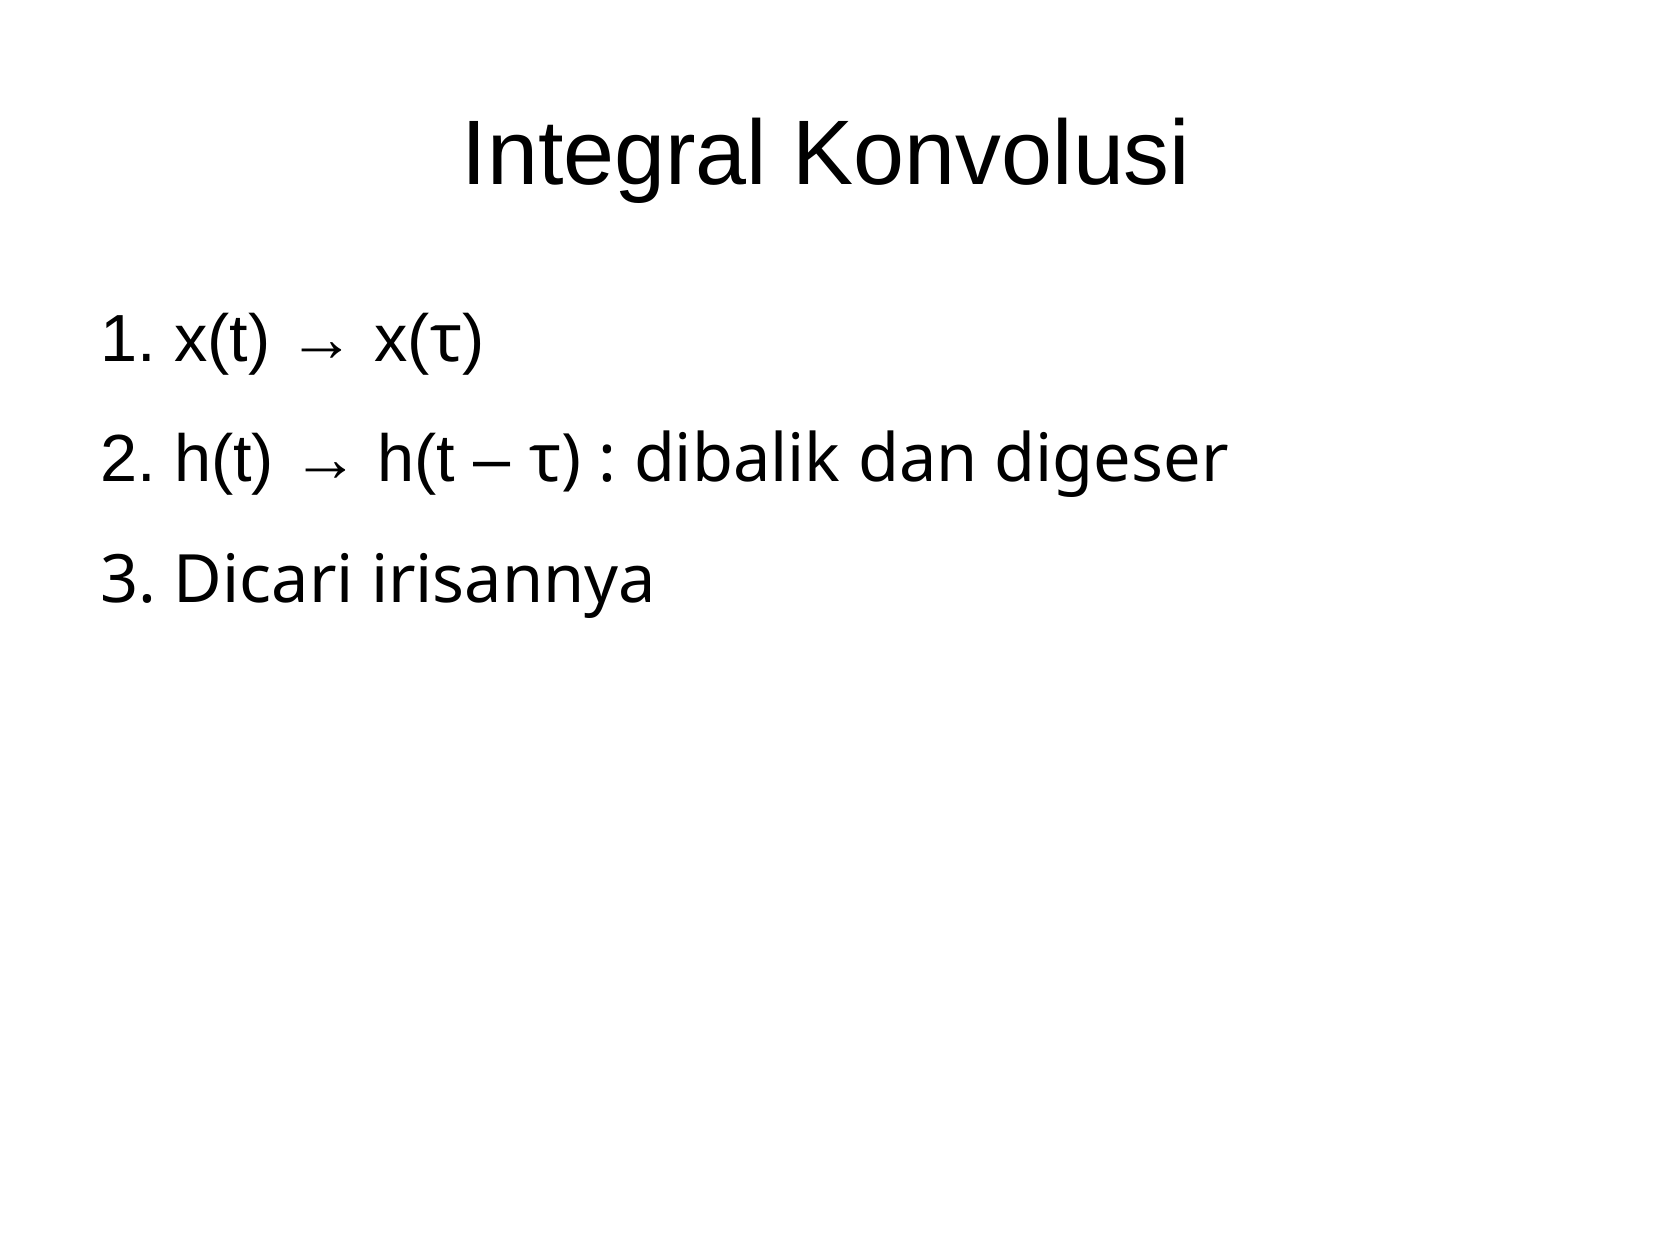

# Integral Konvolusi
 x(t) → x(τ)
 h(t) → h(t – τ) : dibalik dan digeser
 Dicari irisannya